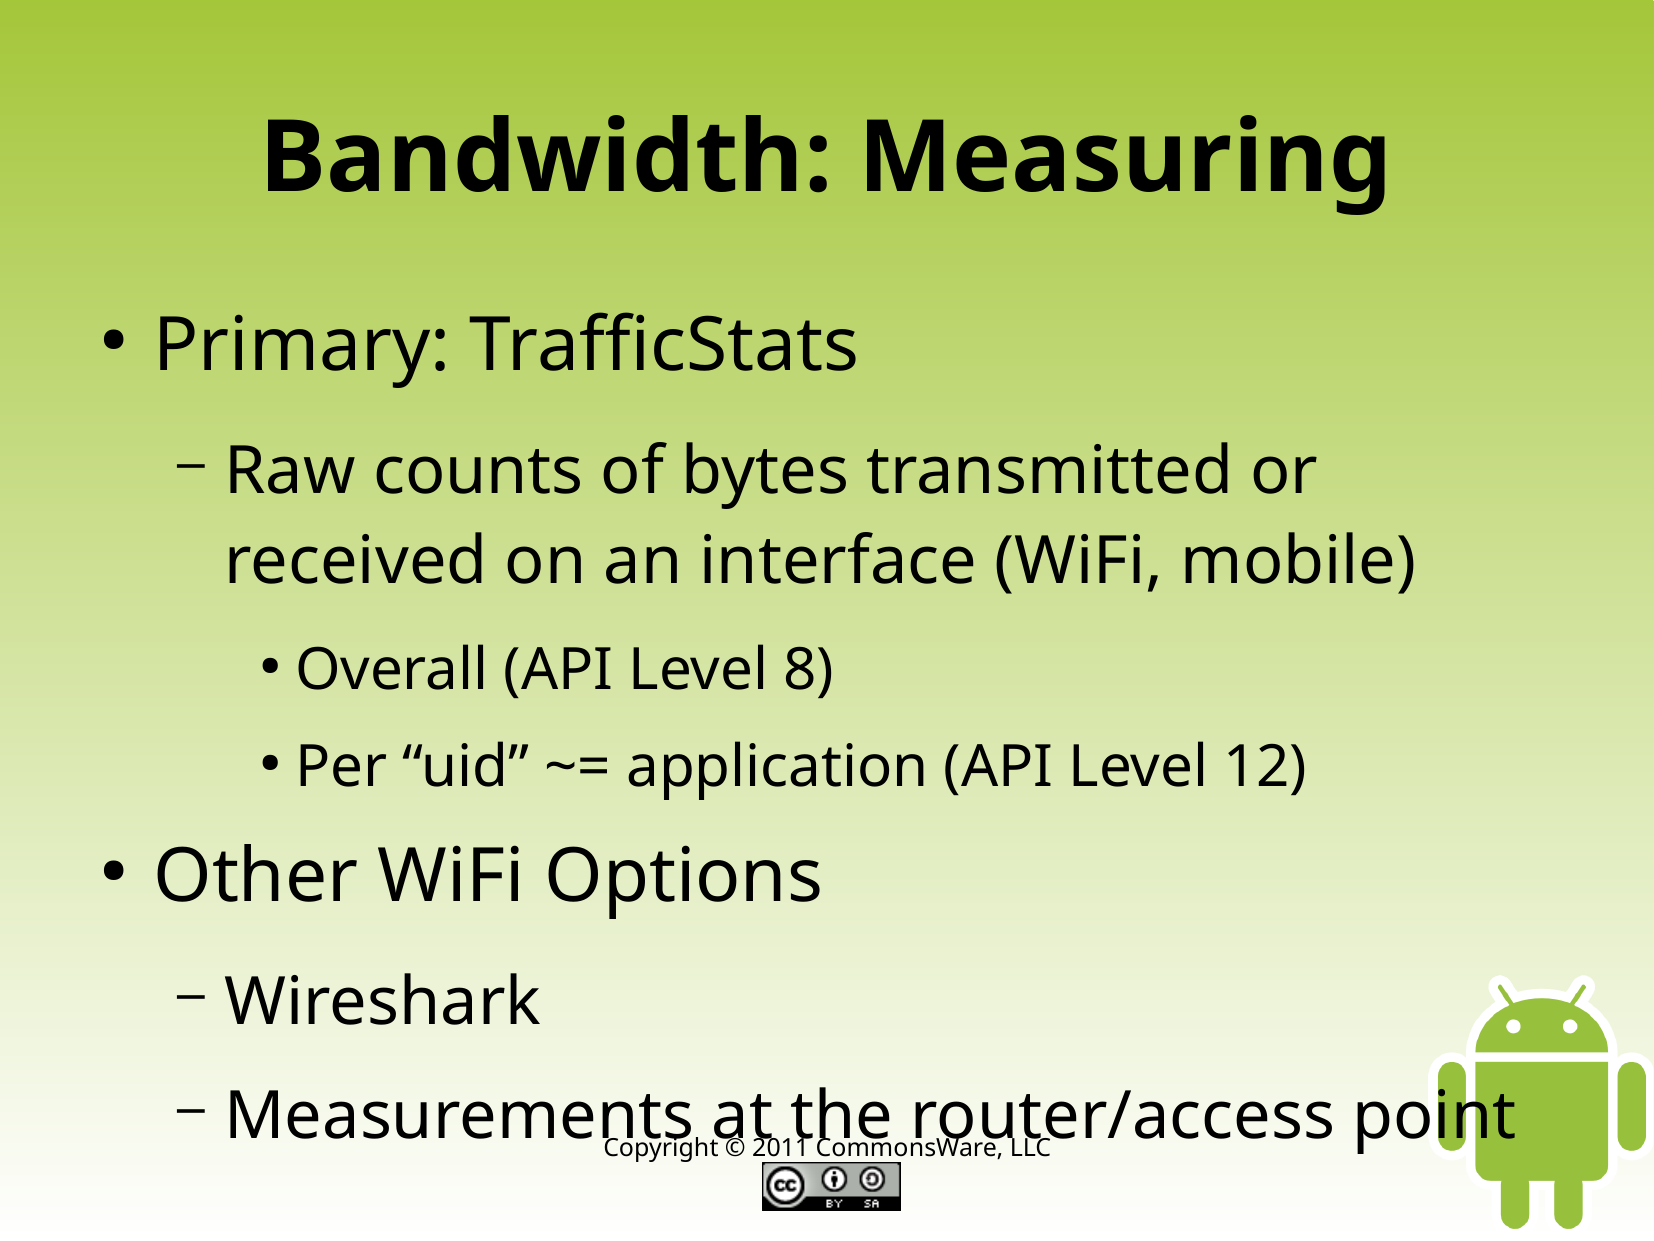

# Bandwidth: Measuring
Primary: TrafficStats
Raw counts of bytes transmitted or received on an interface (WiFi, mobile)
Overall (API Level 8)
Per “uid” ~= application (API Level 12)
Other WiFi Options
Wireshark
Measurements at the router/access point